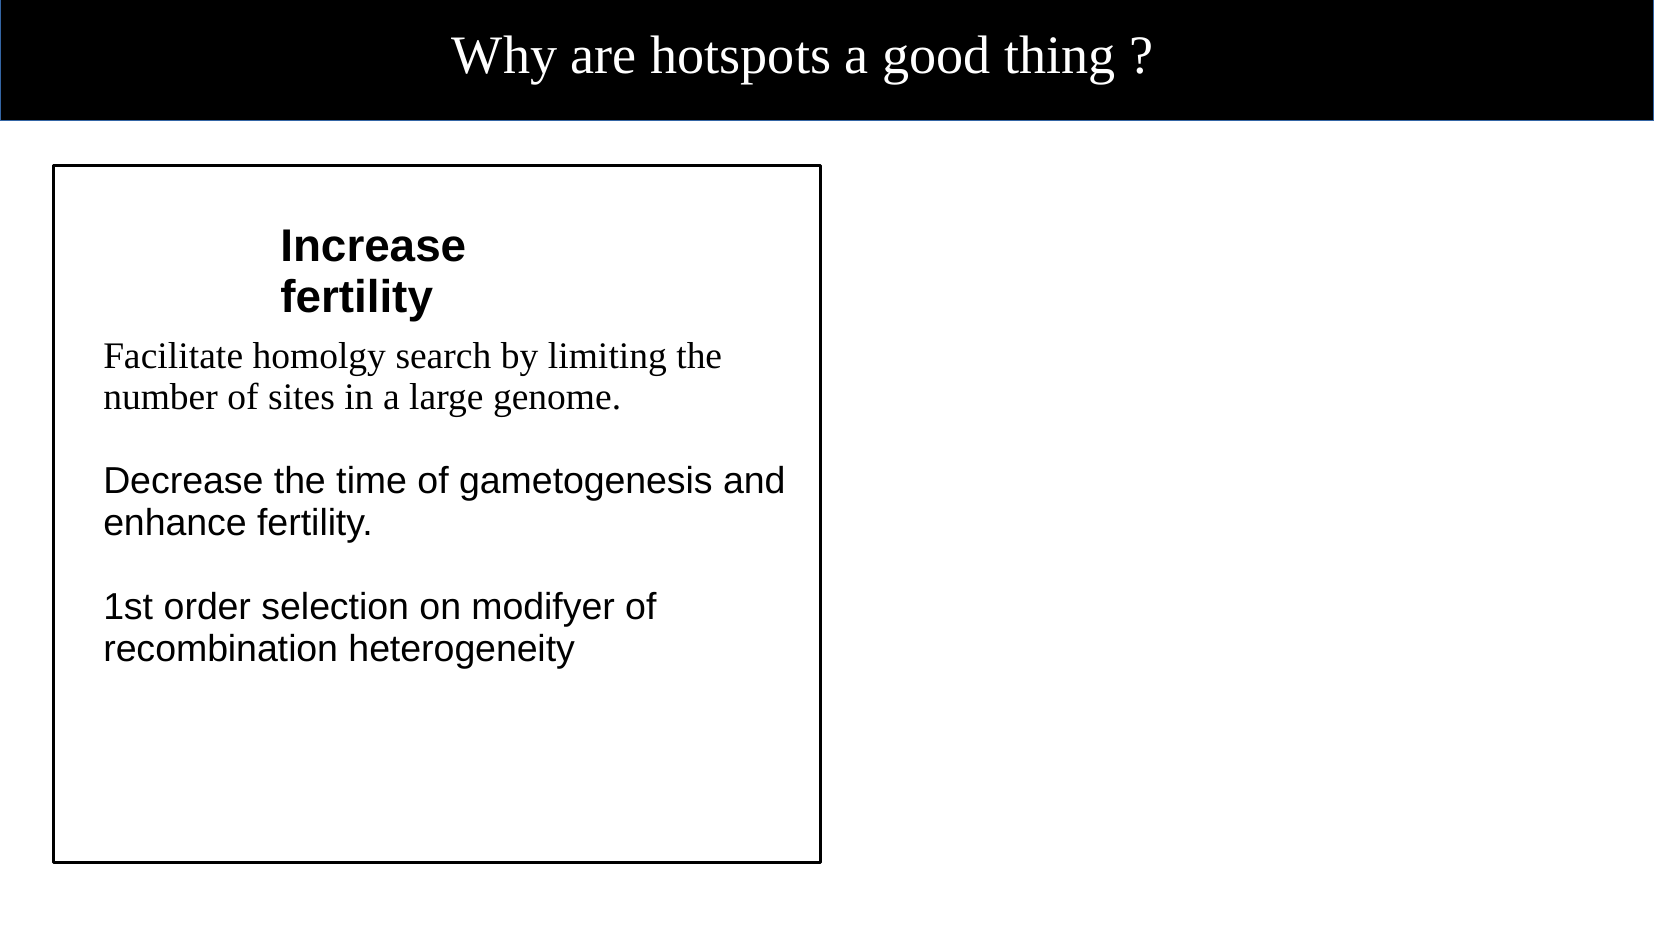

Why are hotspots a good thing ?
Increase fertility
Facilitate homolgy search by limiting the number of sites in a large genome.
Decrease the time of gametogenesis and enhance fertility.
1st order selection on modifyer of recombination heterogeneity